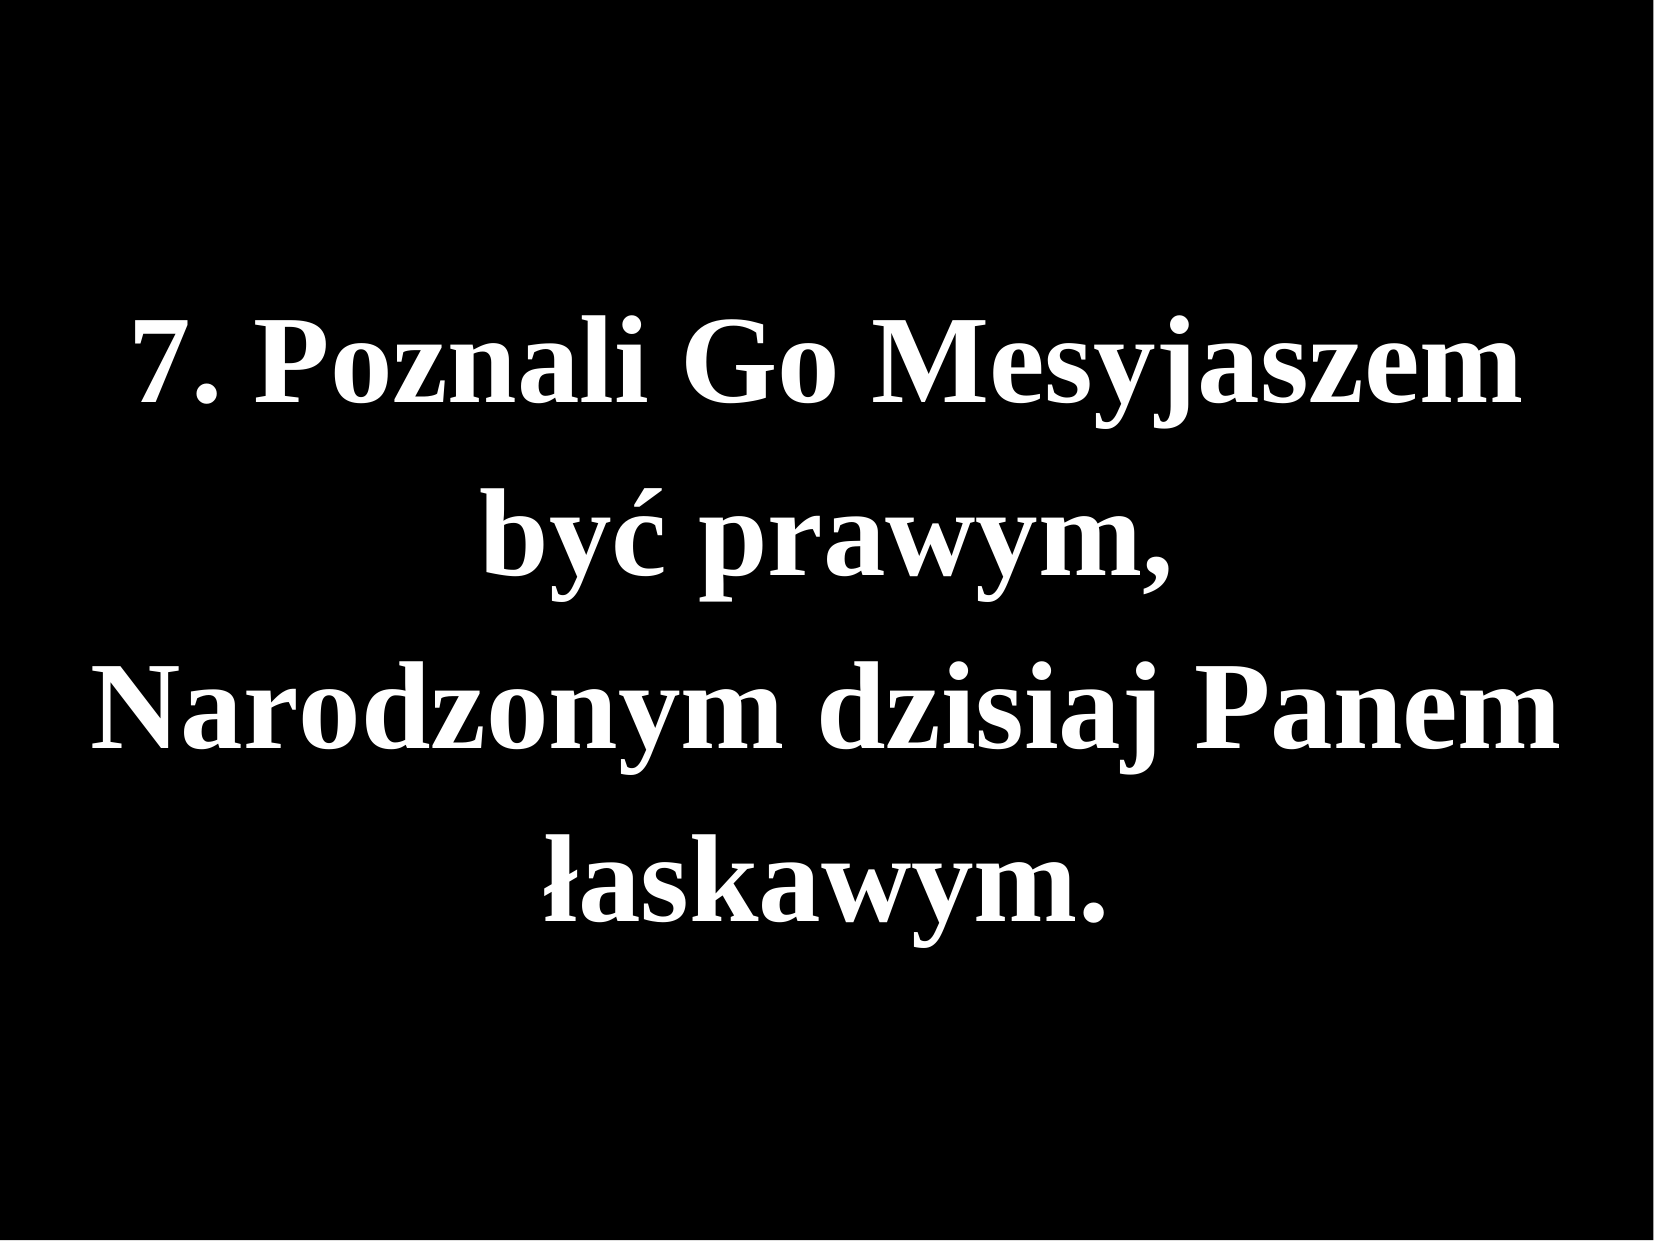

# 7. Poznali Go Mesyjaszem ppp być prawym, ppp Narodzonym dzisiaj Panem ppp łaskawym.